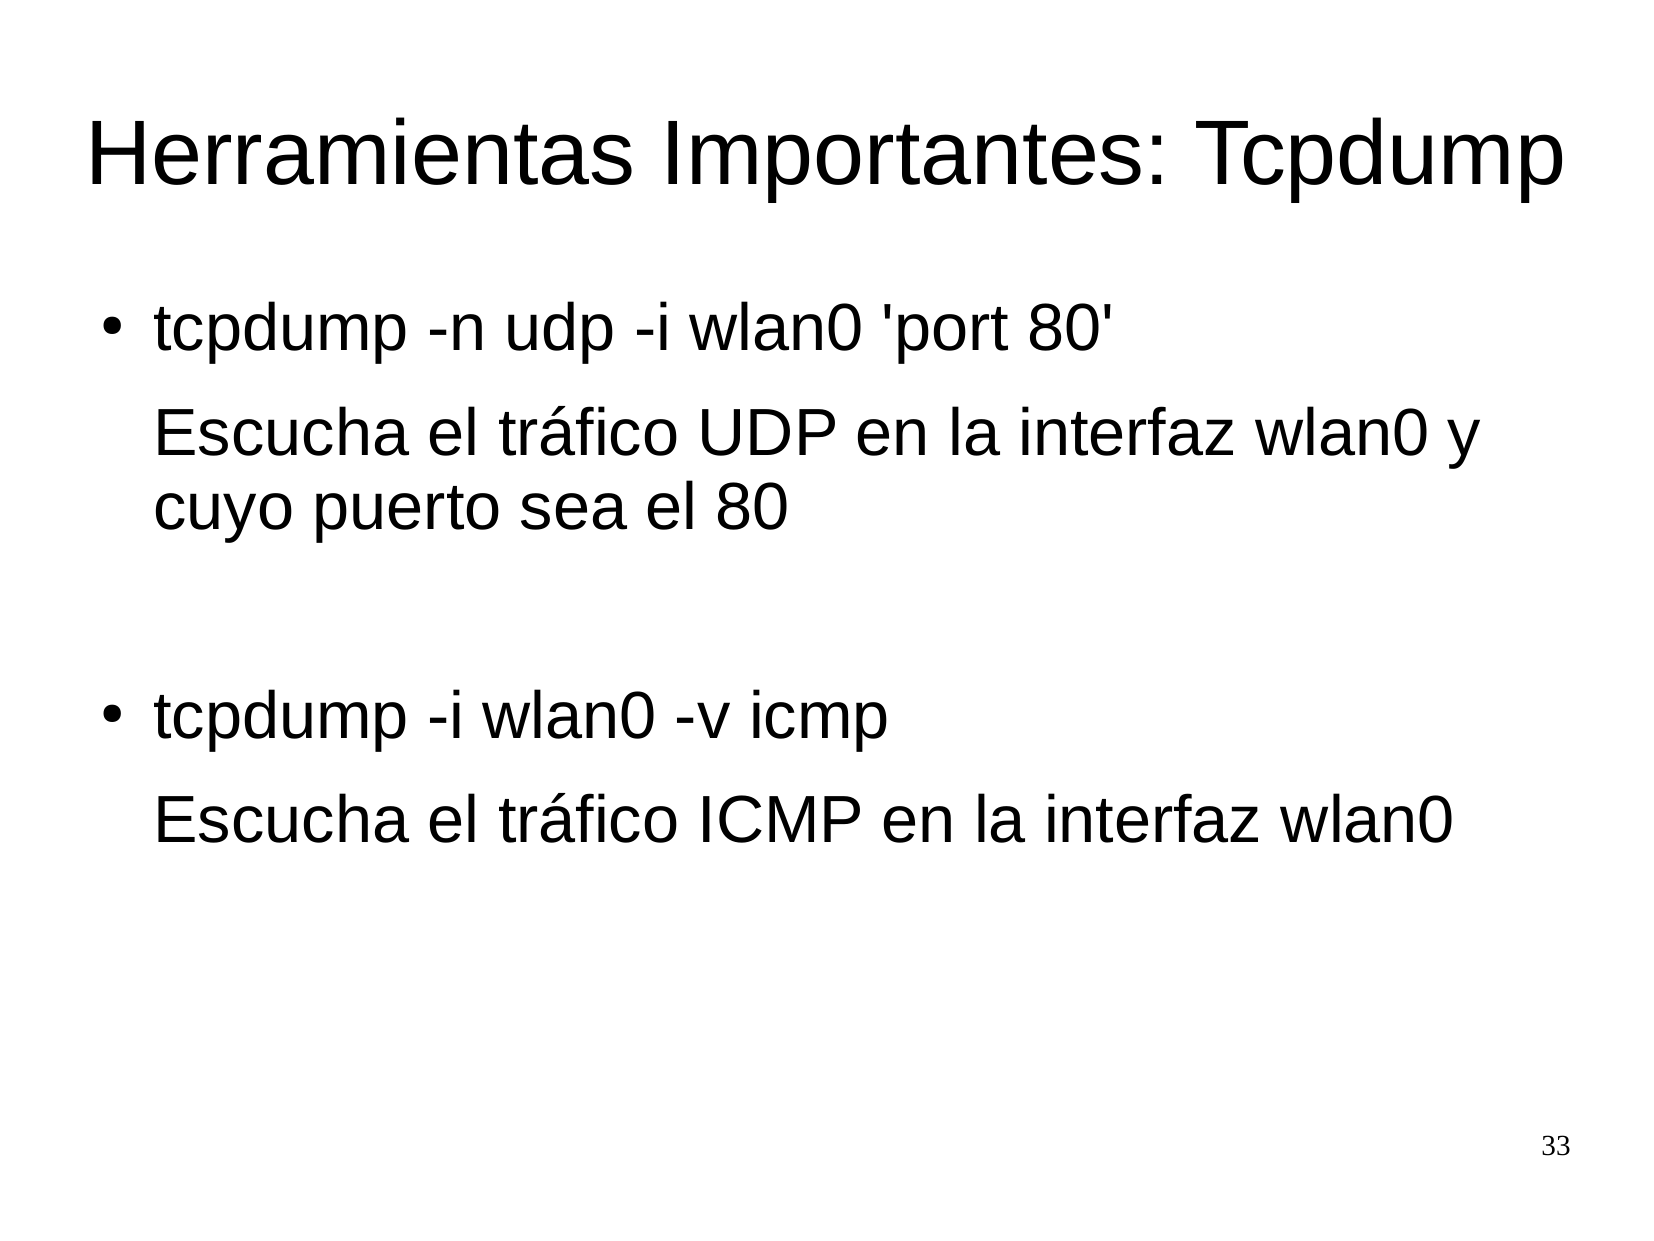

# Herramientas Importantes: Tcpdump
tcpdump -n udp -i wlan0 'port 80'
Escucha el tráfico UDP en la interfaz wlan0 y cuyo puerto sea el 80
tcpdump -i wlan0 -v icmp
Escucha el tráfico ICMP en la interfaz wlan0
33